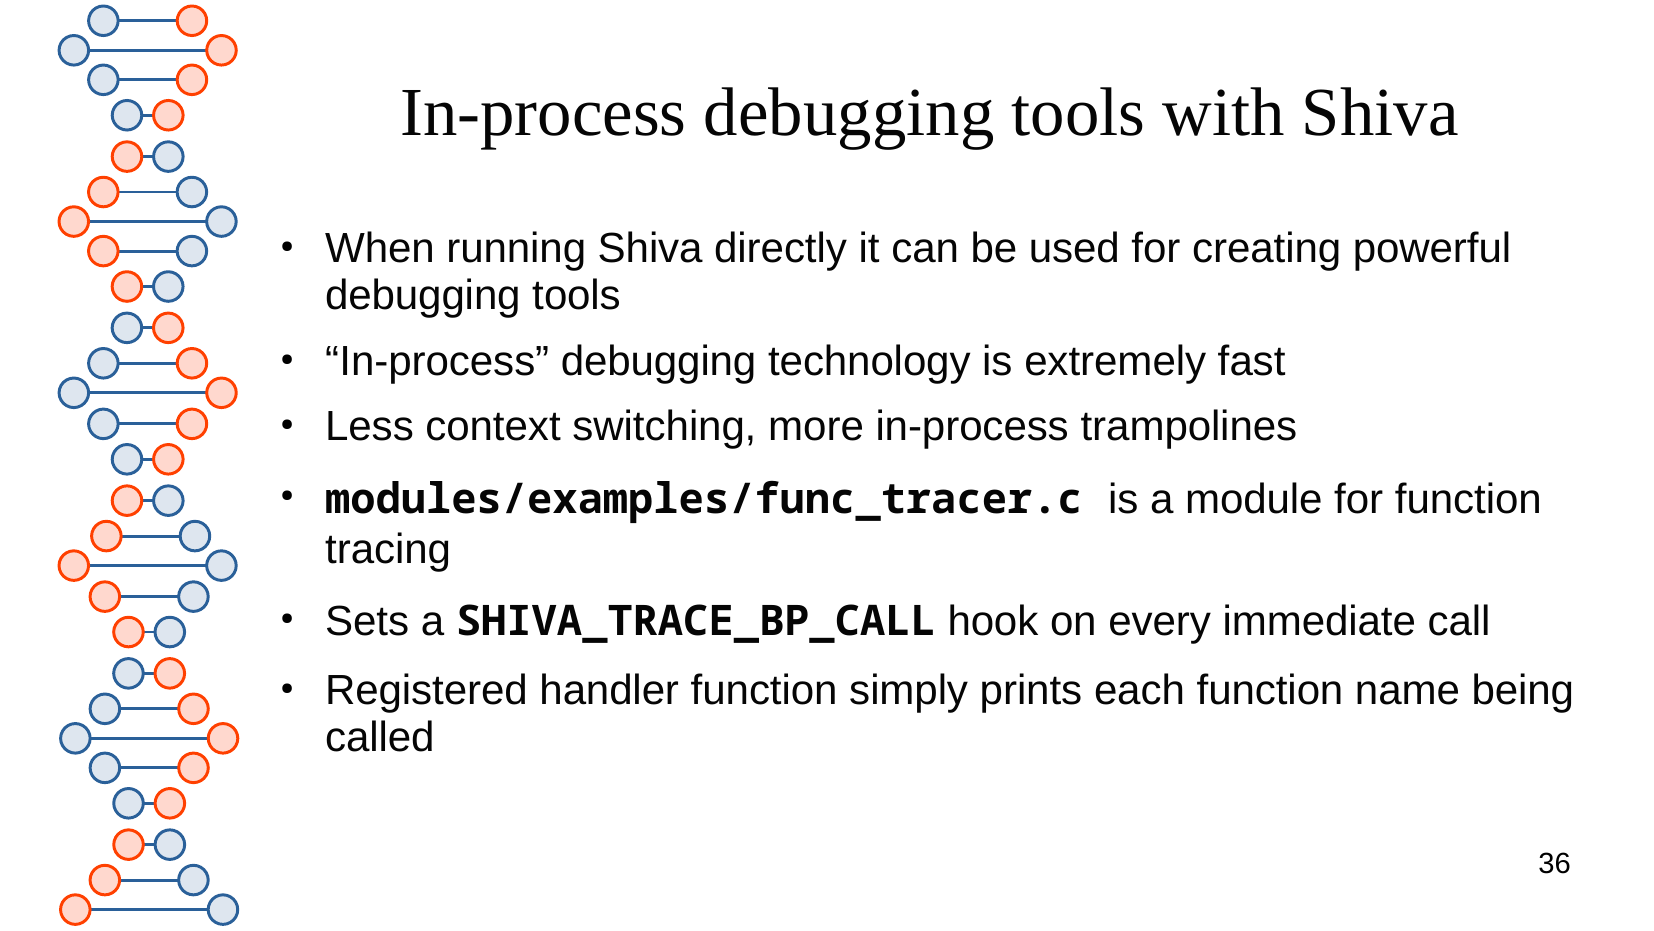

# In-process debugging tools with Shiva
When running Shiva directly it can be used for creating powerful debugging tools
“In-process” debugging technology is extremely fast
Less context switching, more in-process trampolines
modules/examples/func_tracer.c is a module for function tracing
Sets a SHIVA_TRACE_BP_CALL hook on every immediate call
Registered handler function simply prints each function name being called
36